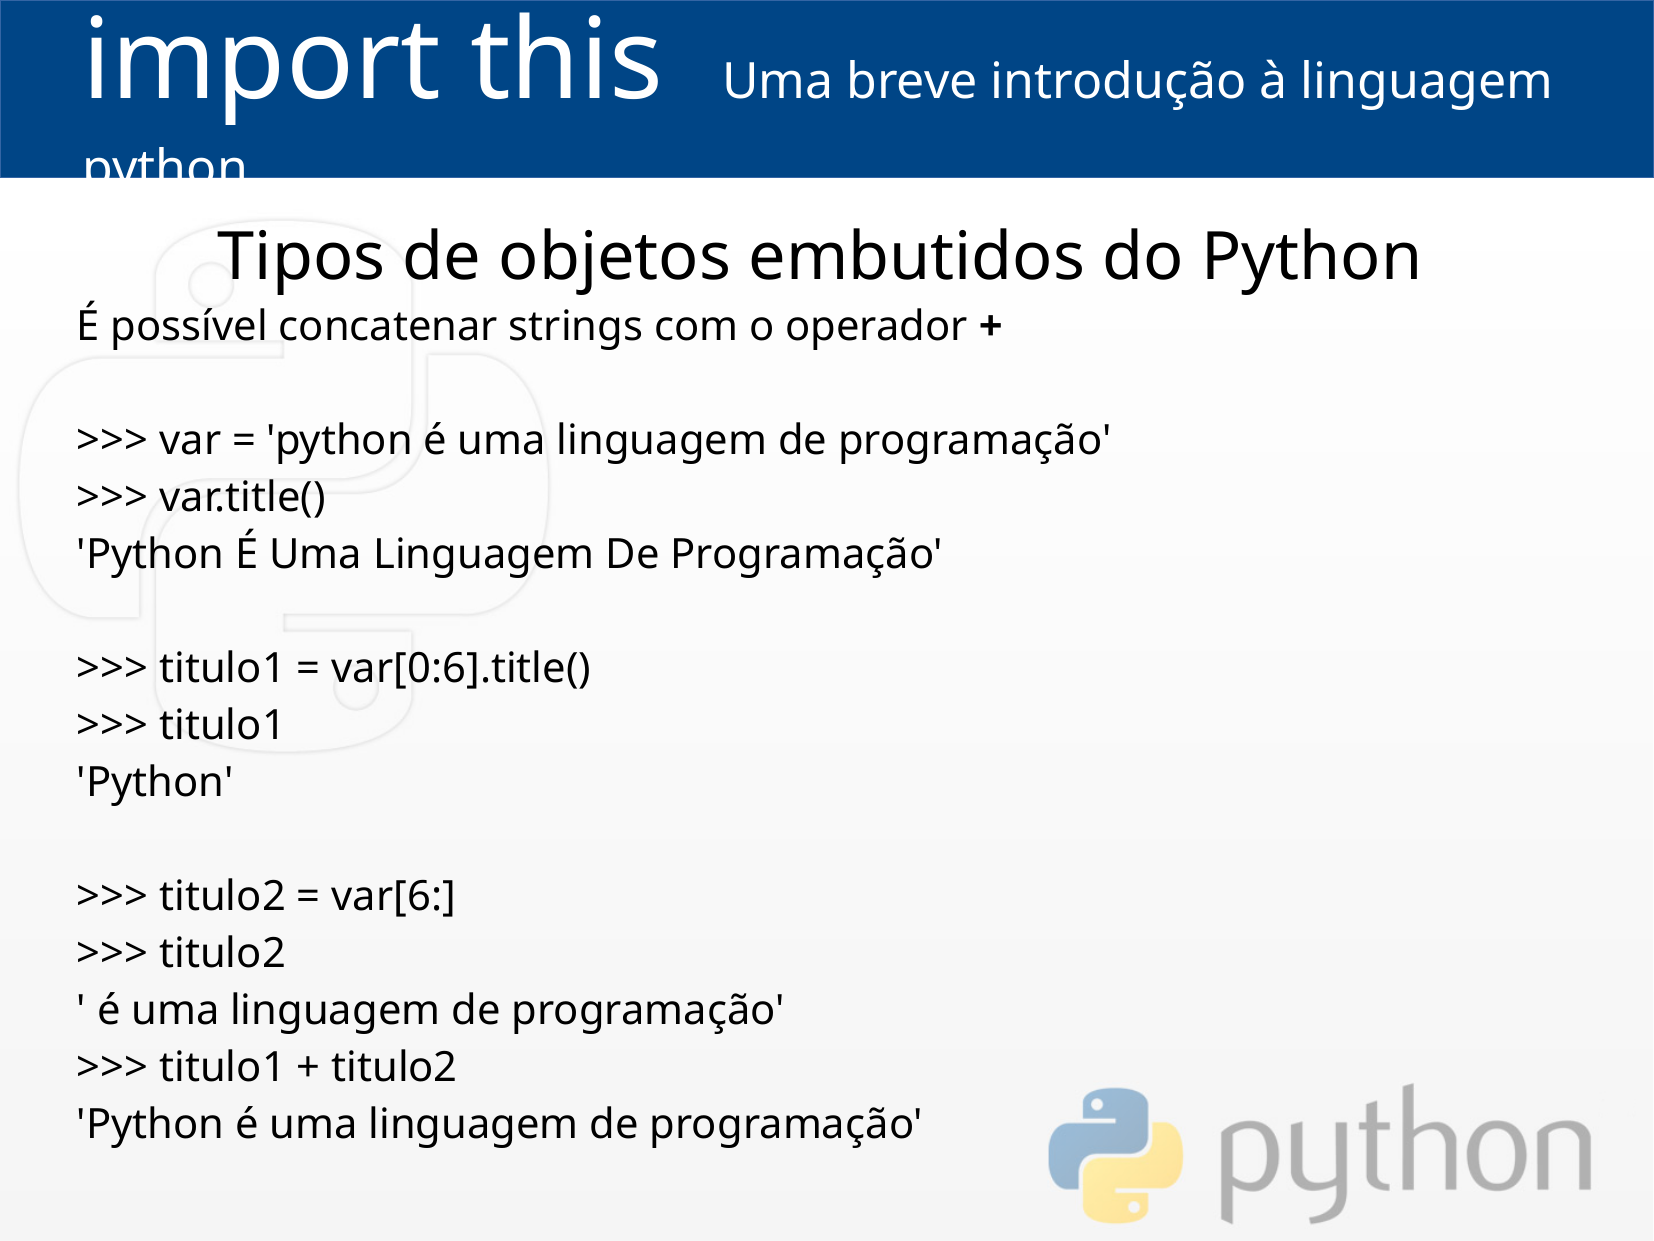

import this Uma breve introdução à linguagem python
Tipos de objetos embutidos do Python
# É possível concatenar strings com o operador +
>>> var = 'python é uma linguagem de programação'
>>> var.title()
'Python É Uma Linguagem De Programação'
>>> titulo1 = var[0:6].title()
>>> titulo1
'Python'
>>> titulo2 = var[6:]
>>> titulo2
' é uma linguagem de programação'
>>> titulo1 + titulo2
'Python é uma linguagem de programação'